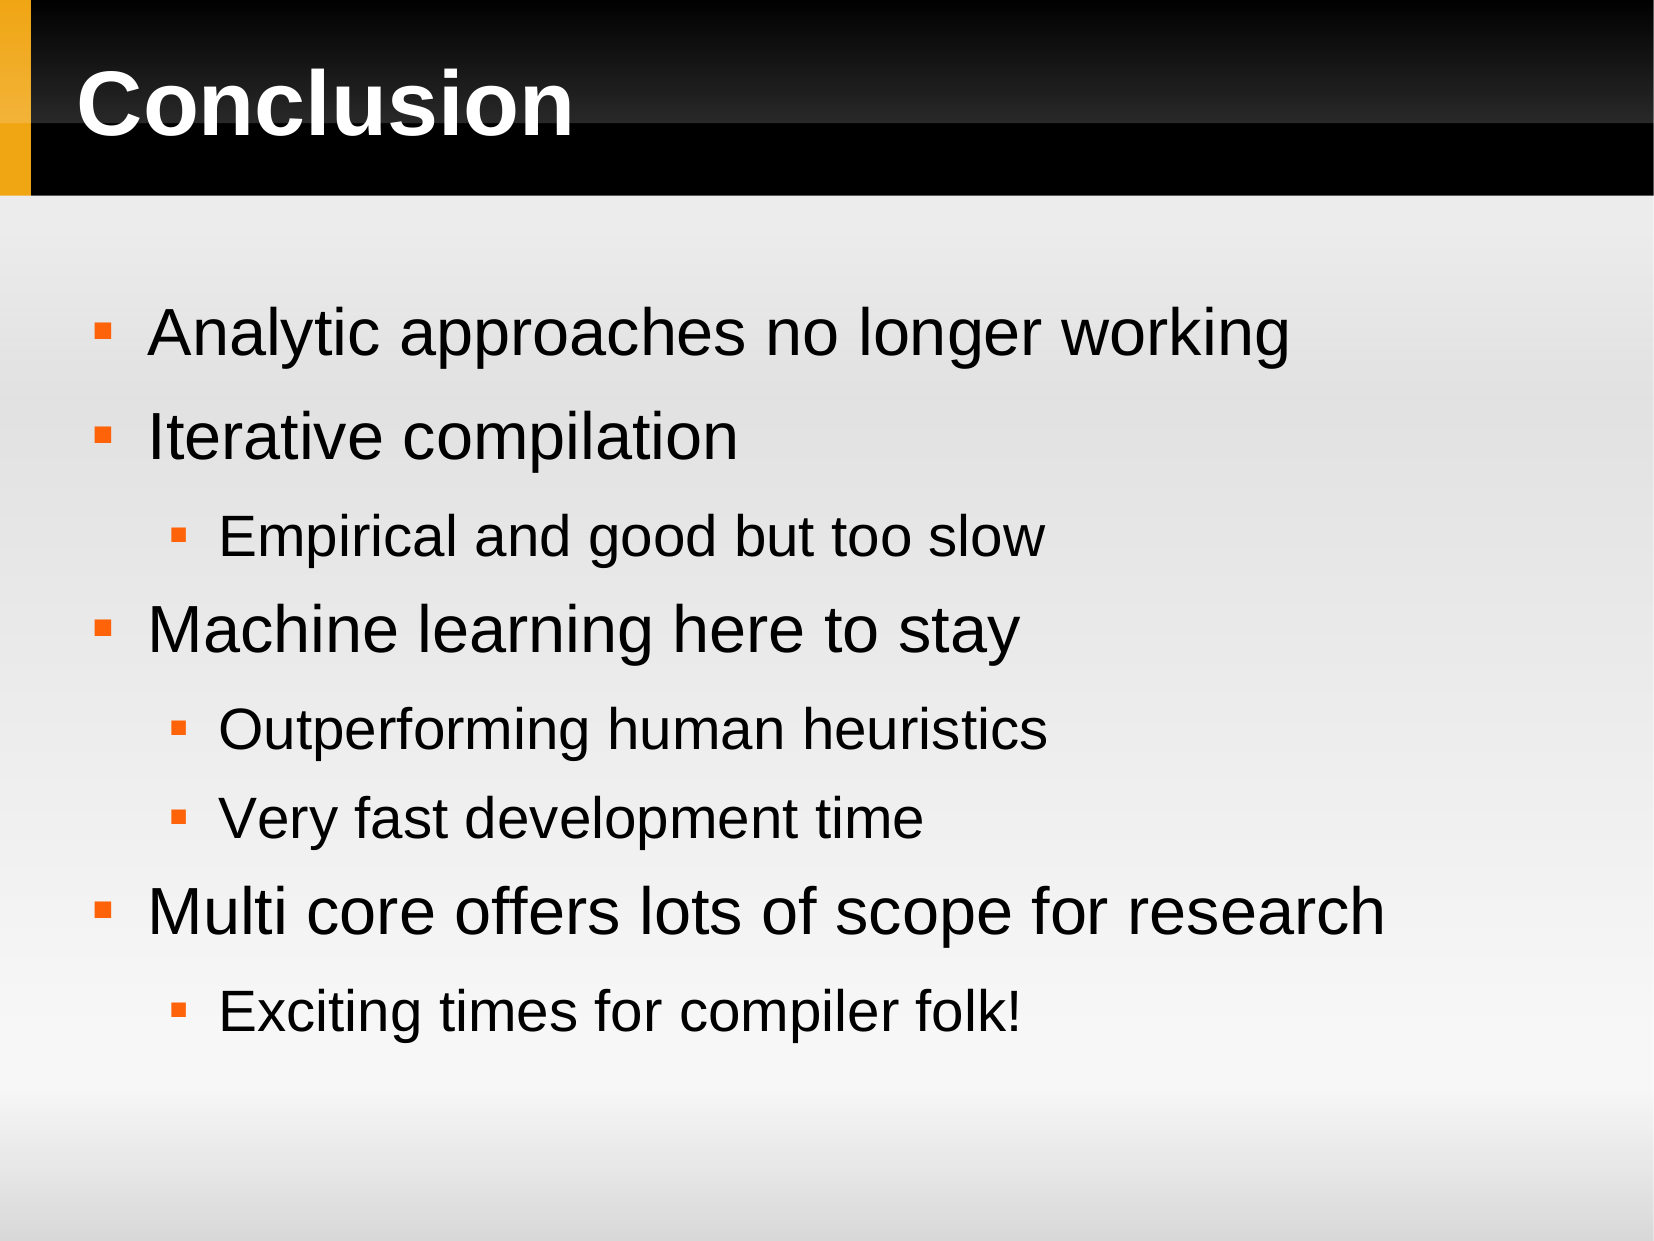

# Conclusion
Analytic approaches no longer working
Iterative compilation
Empirical and good but too slow
Machine learning here to stay
Outperforming human heuristics
Very fast development time
Multi core offers lots of scope for research
Exciting times for compiler folk!